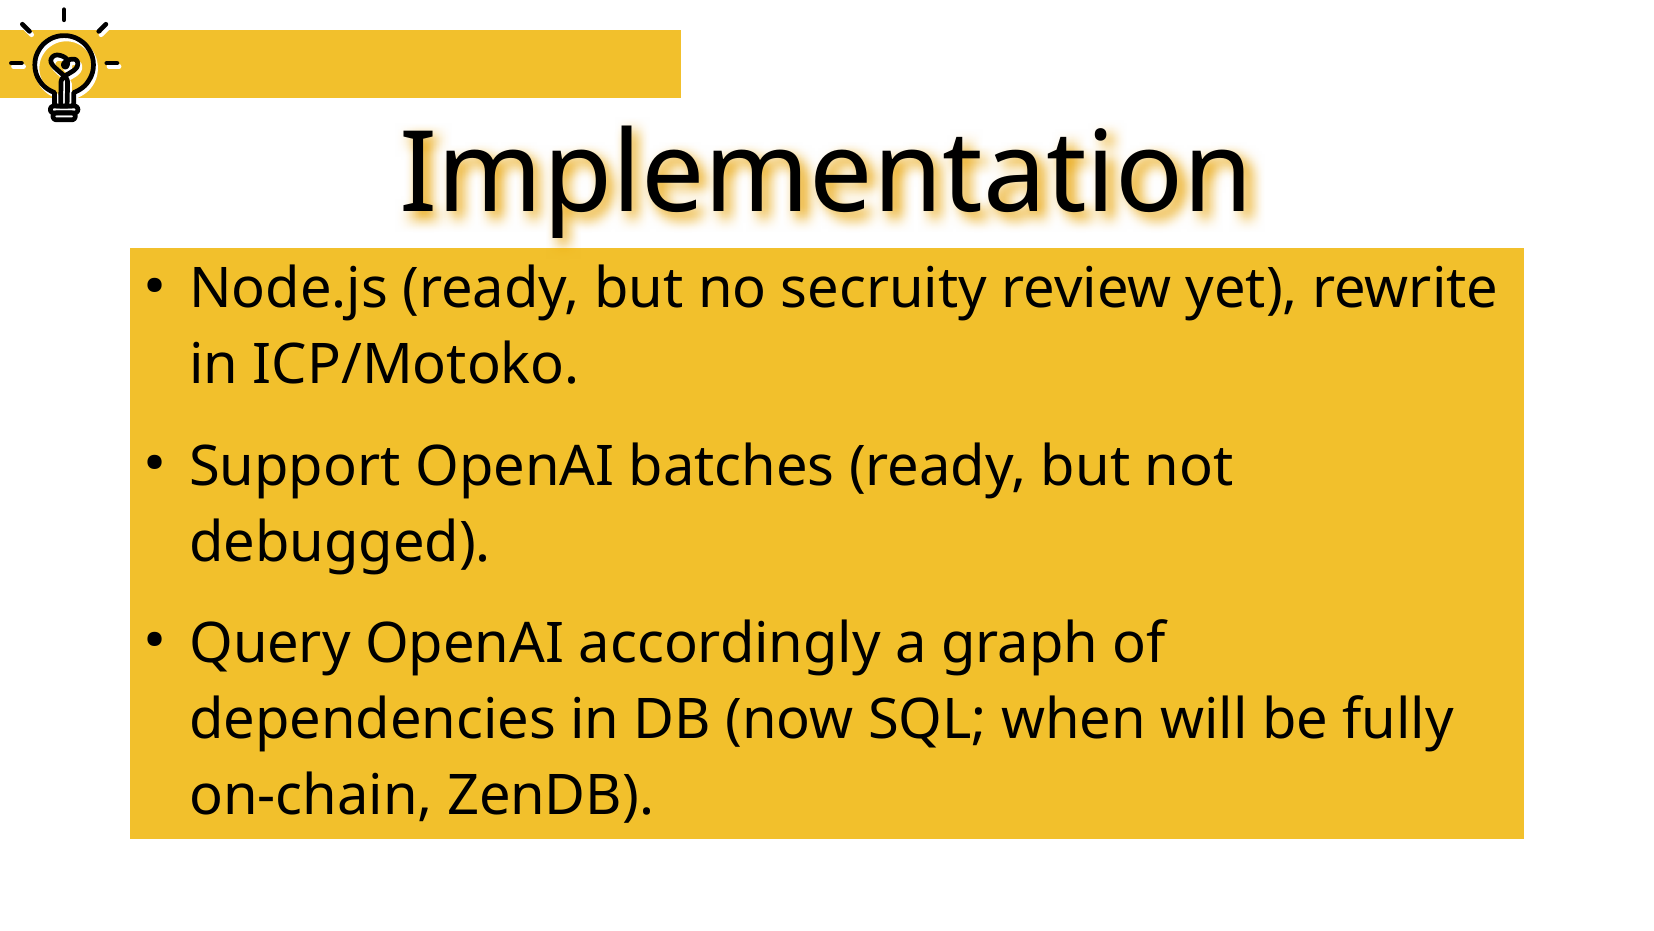

# Implementation
Node.js (ready, but no secruity review yet), rewrite in ICP/Motoko.
Support OpenAI batches (ready, but not debugged).
Query OpenAI accordingly a graph of dependencies in DB (now SQL; when will be fully on-chain, ZenDB).